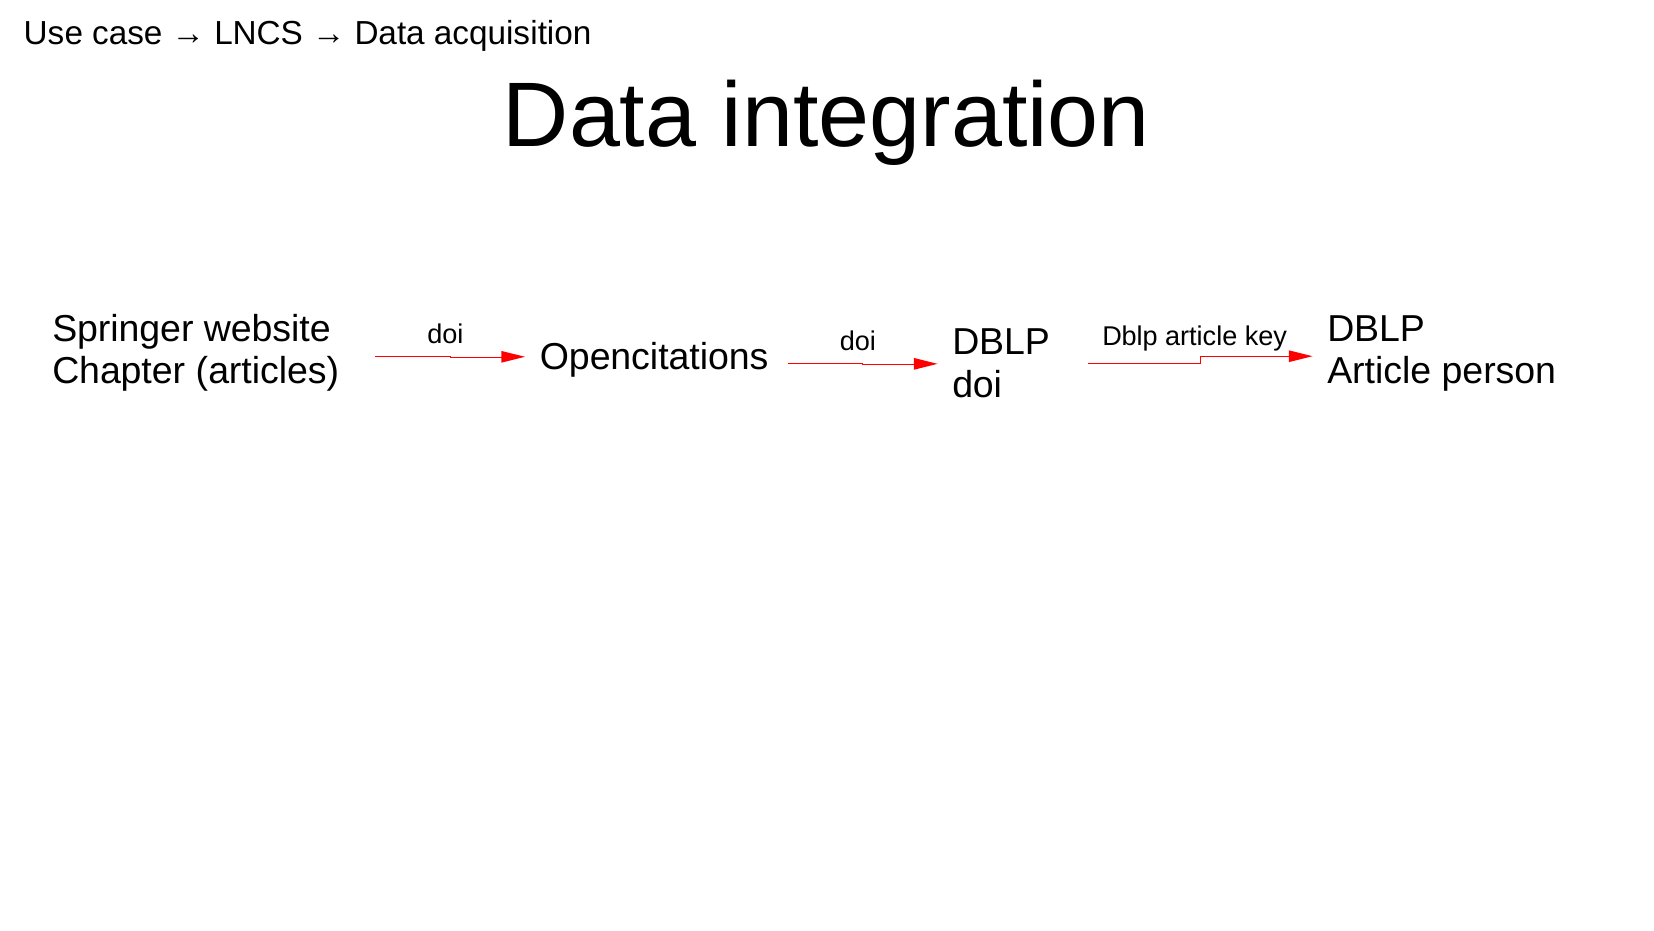

Use case → LNCS → Data acquisition
# Data integration
Springer website
Chapter (articles)
DBLP
Article person
doi
DBLP
doi
Dblp article key
doi
Opencitations